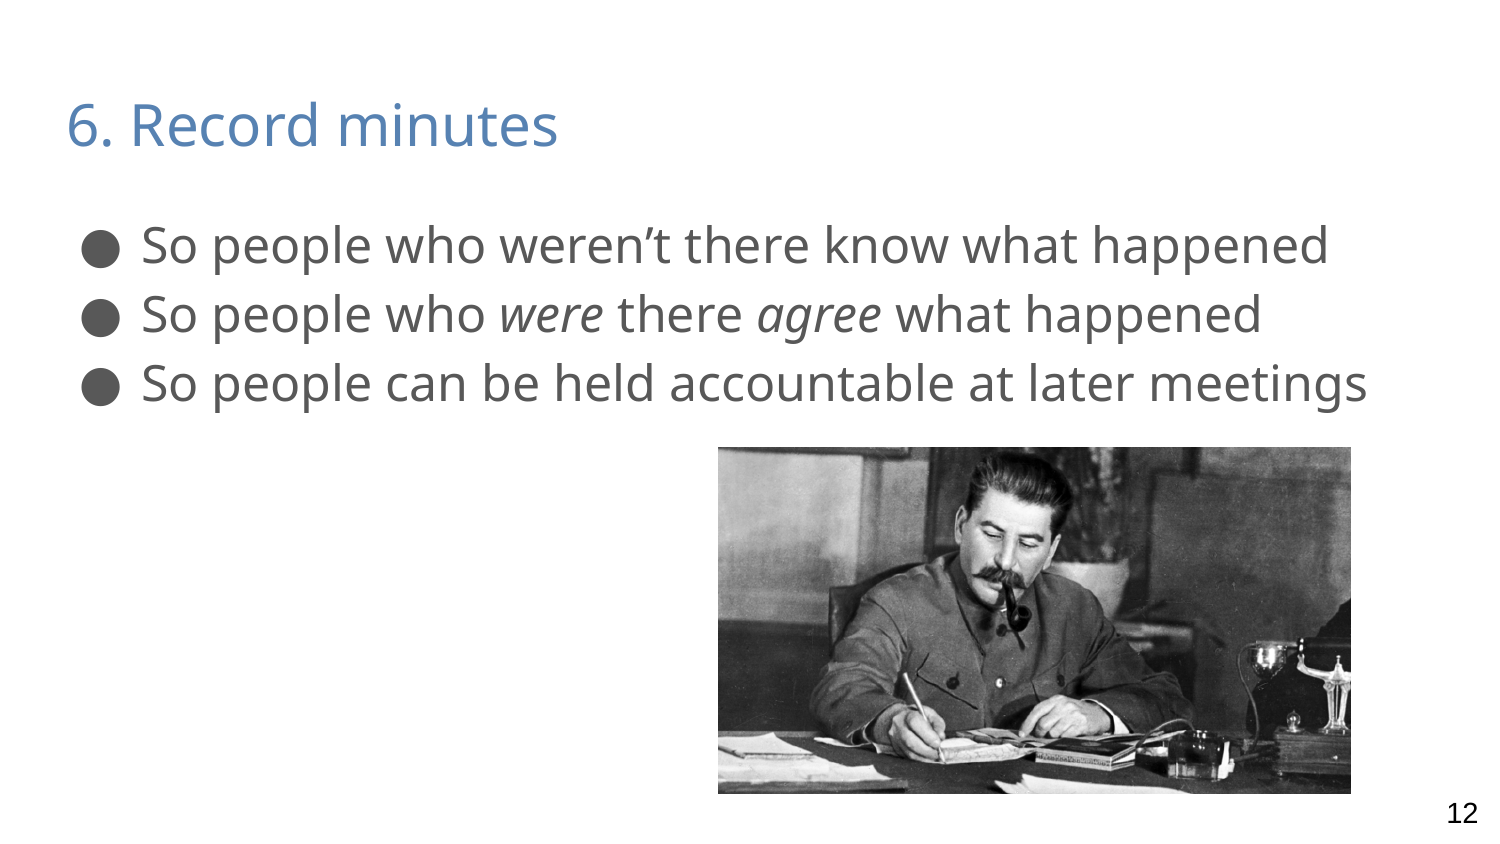

6. Record minutes
# So people who weren’t there know what happened
So people who were there agree what happened
So people can be held accountable at later meetings